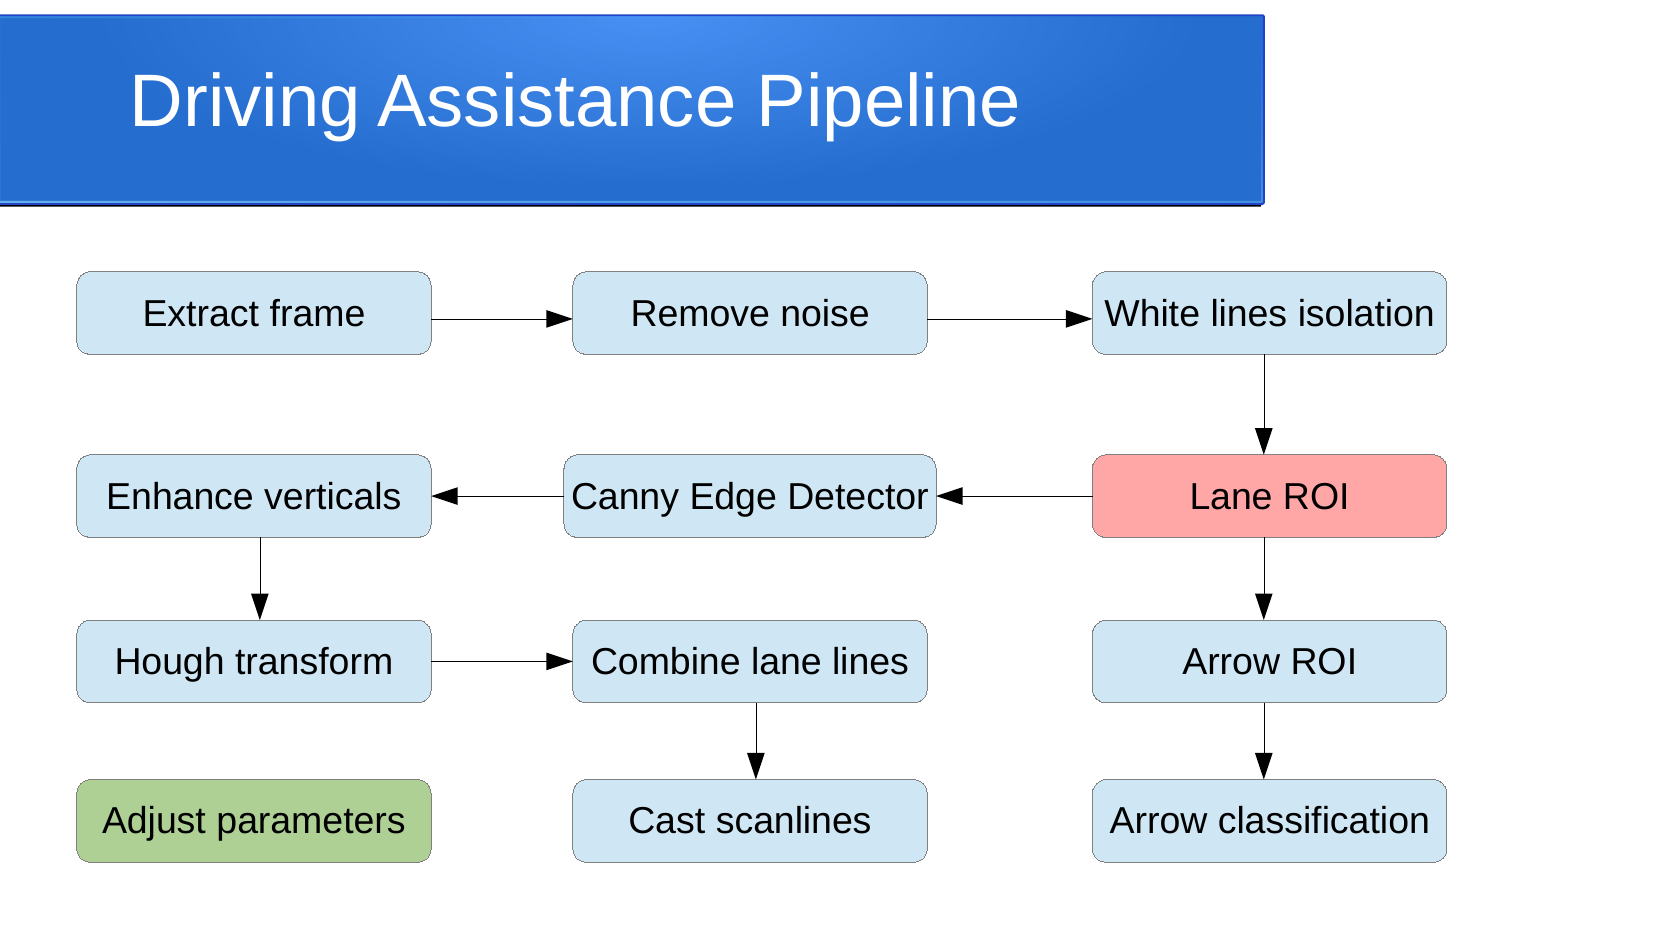

# Driving Assistance Pipeline
Extract frame
Remove noise
White lines isolation
Enhance verticals
Canny Edge Detector
Lane ROI
Hough transform
Combine lane lines
Arrow ROI
Adjust parameters
Cast scanlines
Arrow classification